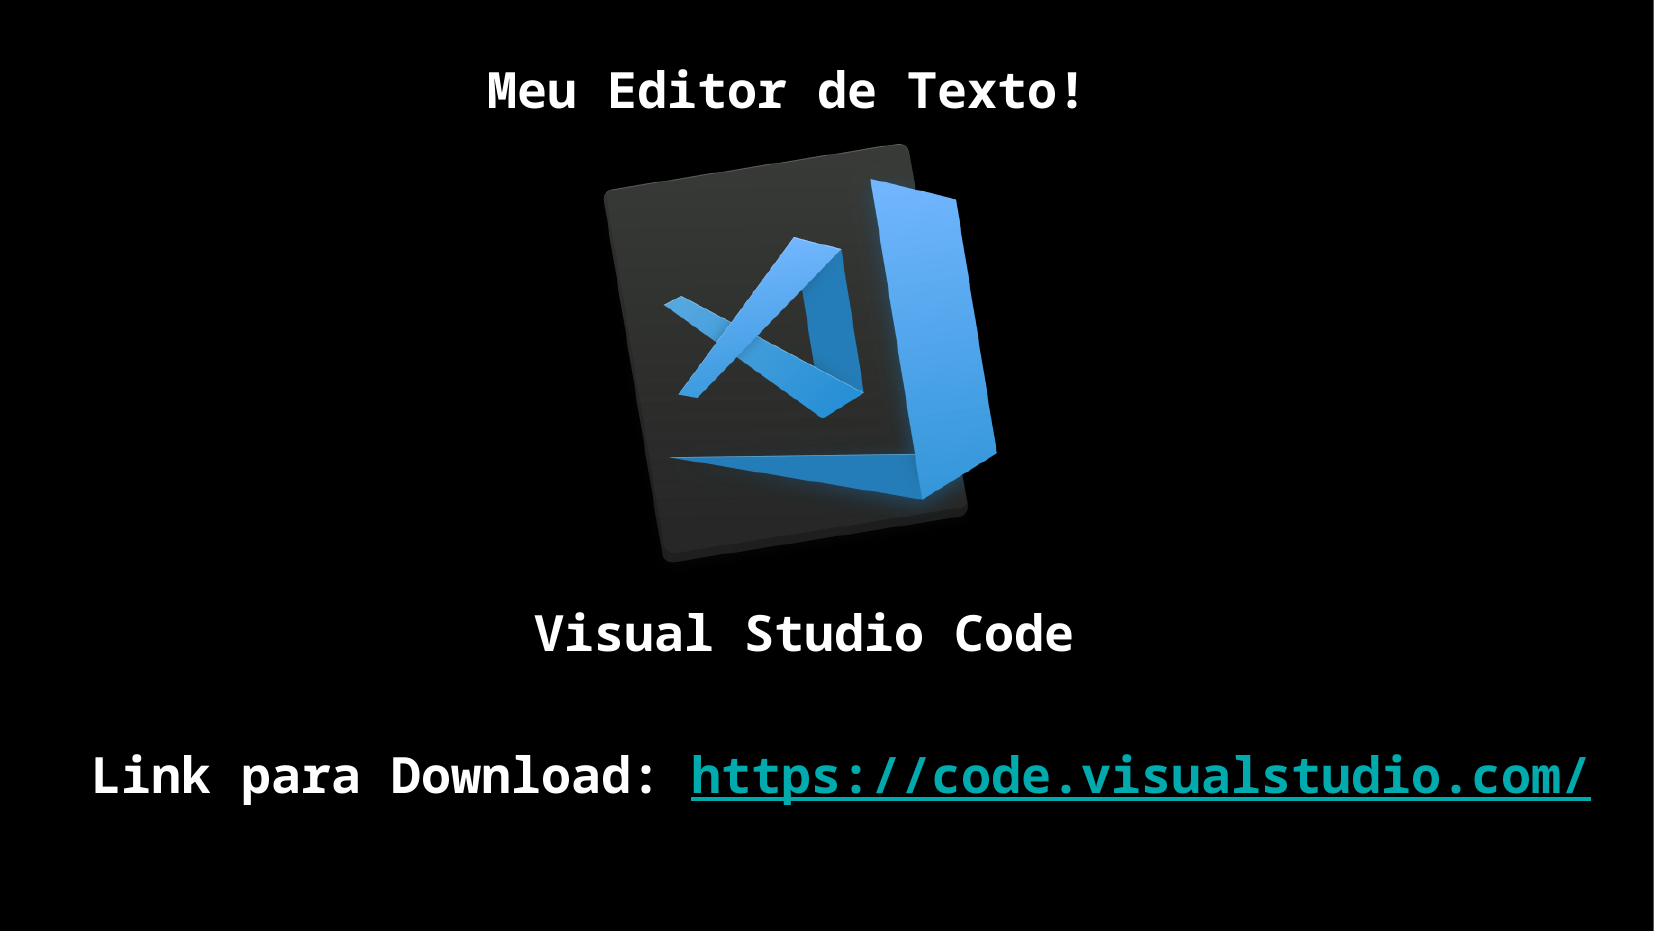

Meu Editor de Texto!
Visual Studio Code
Link para Download: https://code.visualstudio.com/